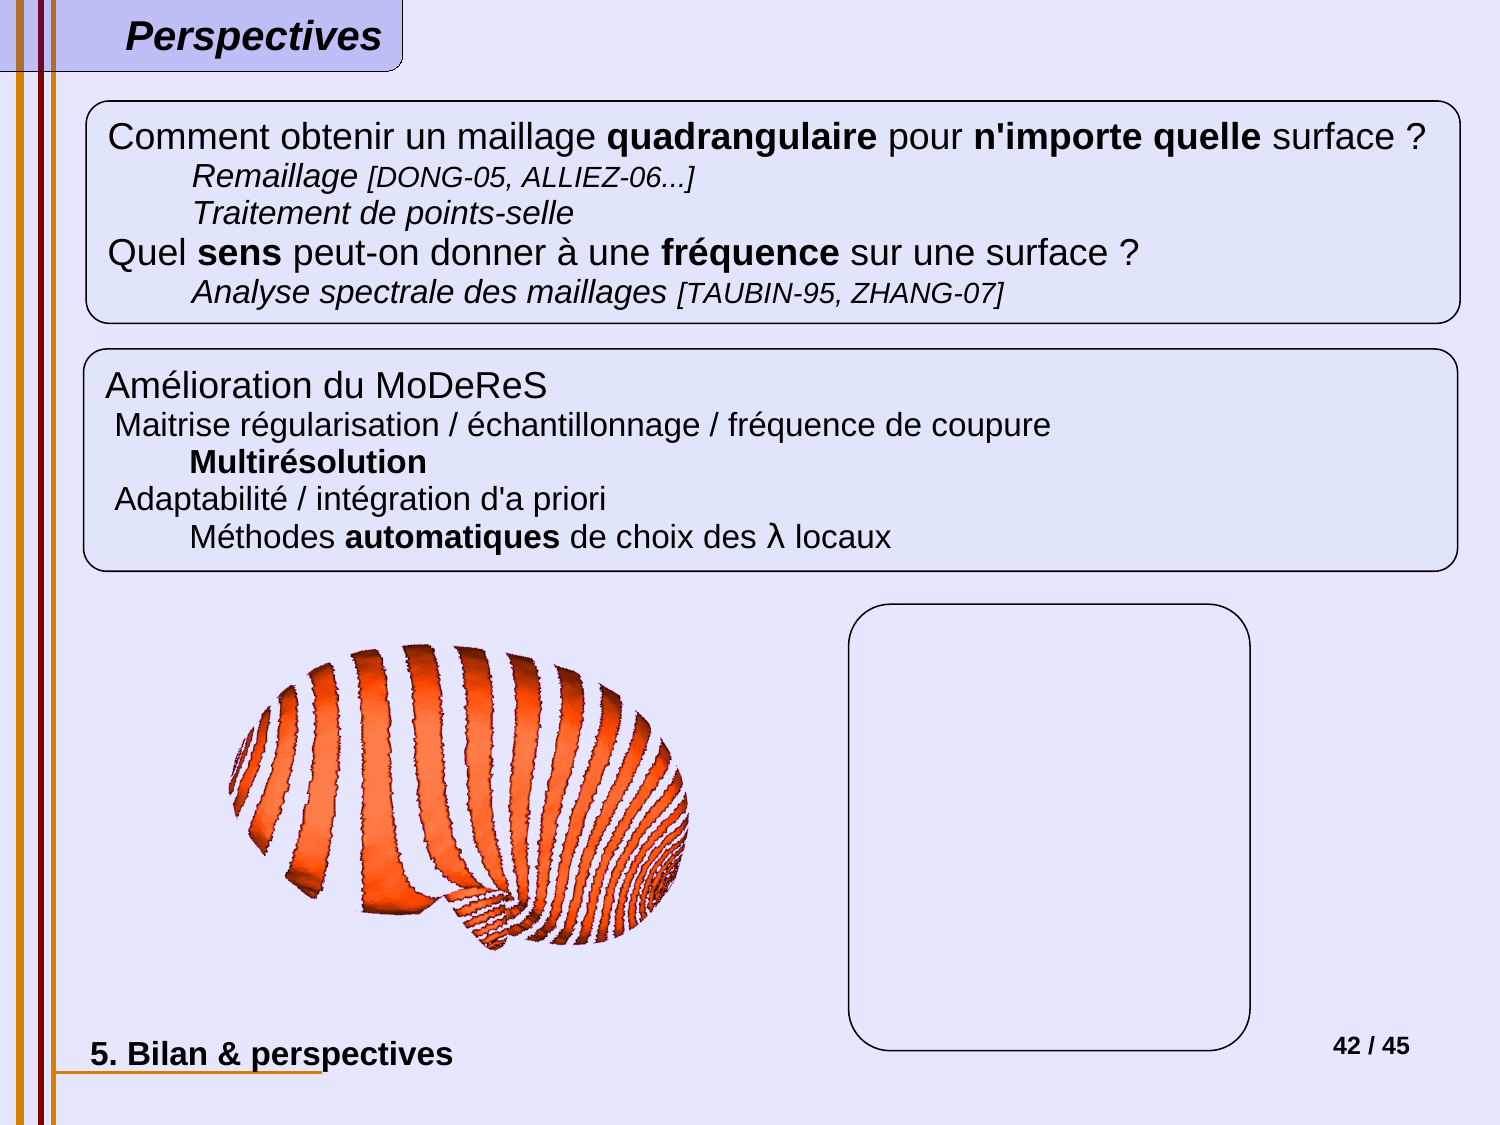

Perspectives
Comment obtenir un maillage quadrangulaire pour n'importe quelle surface ?
 Remaillage [DONG-05, ALLIEZ-06...]
 Traitement de points-selle
Quel sens peut-on donner à une fréquence sur une surface ?
 Analyse spectrale des maillages [TAUBIN-95, ZHANG-07]
Amélioration du MoDeReS
 Maitrise régularisation / échantillonnage / fréquence de coupure
 Multirésolution
 Adaptabilité / intégration d'a priori
 Méthodes automatiques de choix des λ locaux
42
# 5. Bilan & perspectives